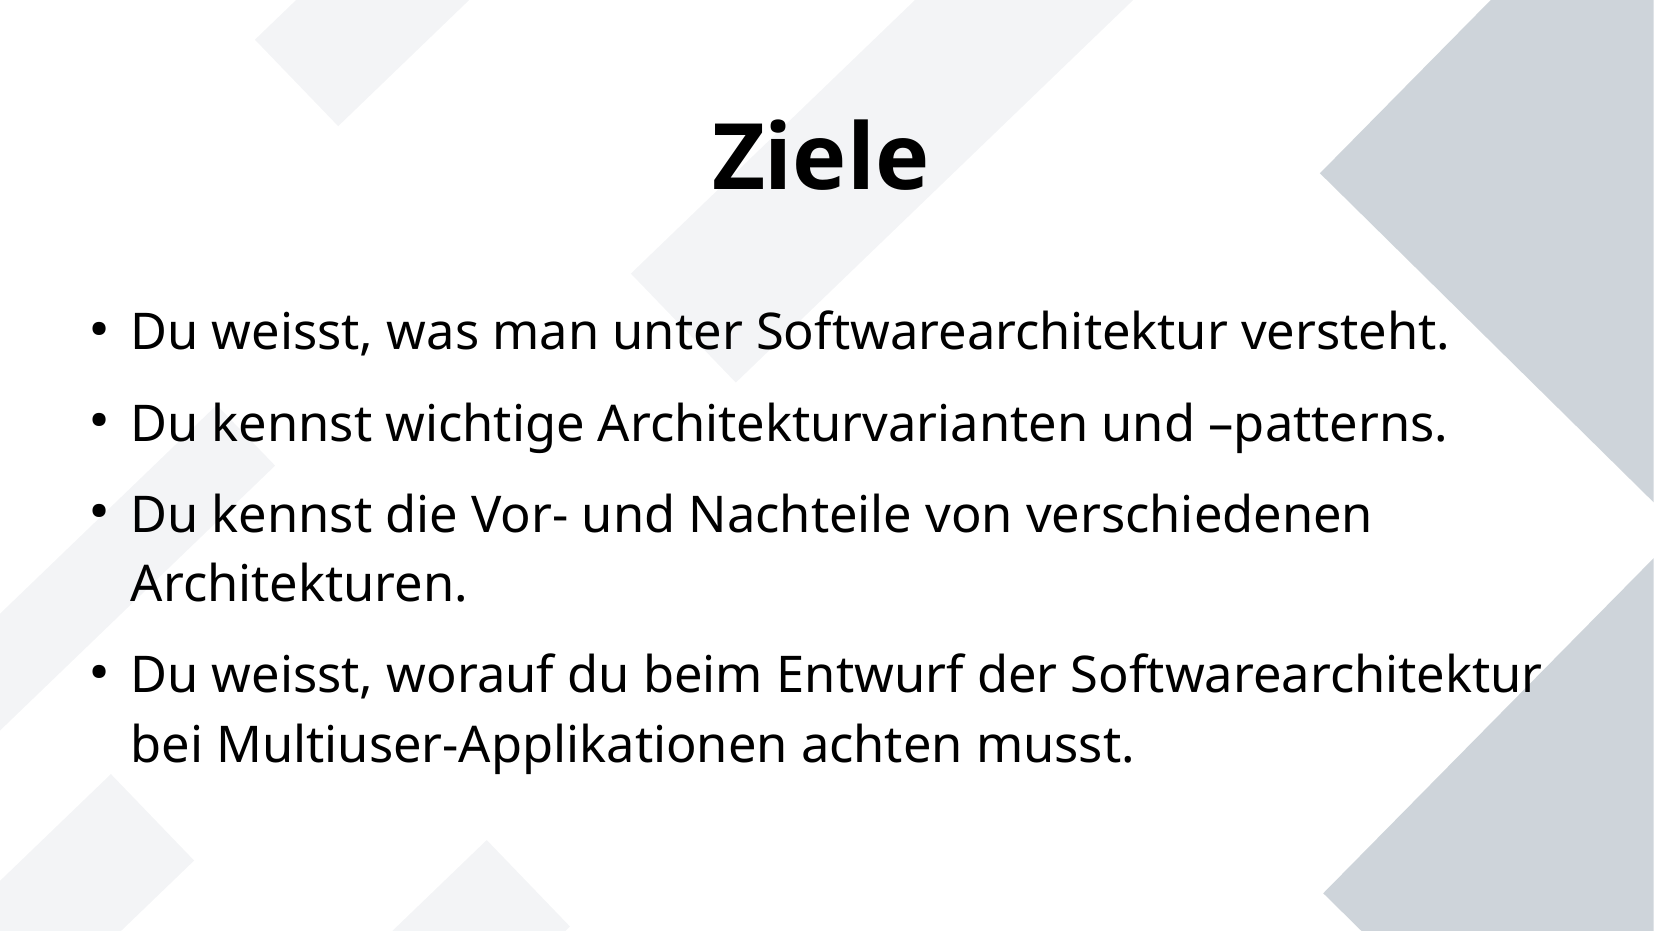

# Ziele
Du weisst, was man unter Softwarearchitektur versteht.
Du kennst wichtige Architekturvarianten und –patterns.
Du kennst die Vor- und Nachteile von verschiedenen Architekturen.
Du weisst, worauf du beim Entwurf der Softwarearchitektur bei Multiuser-Applikationen achten musst.